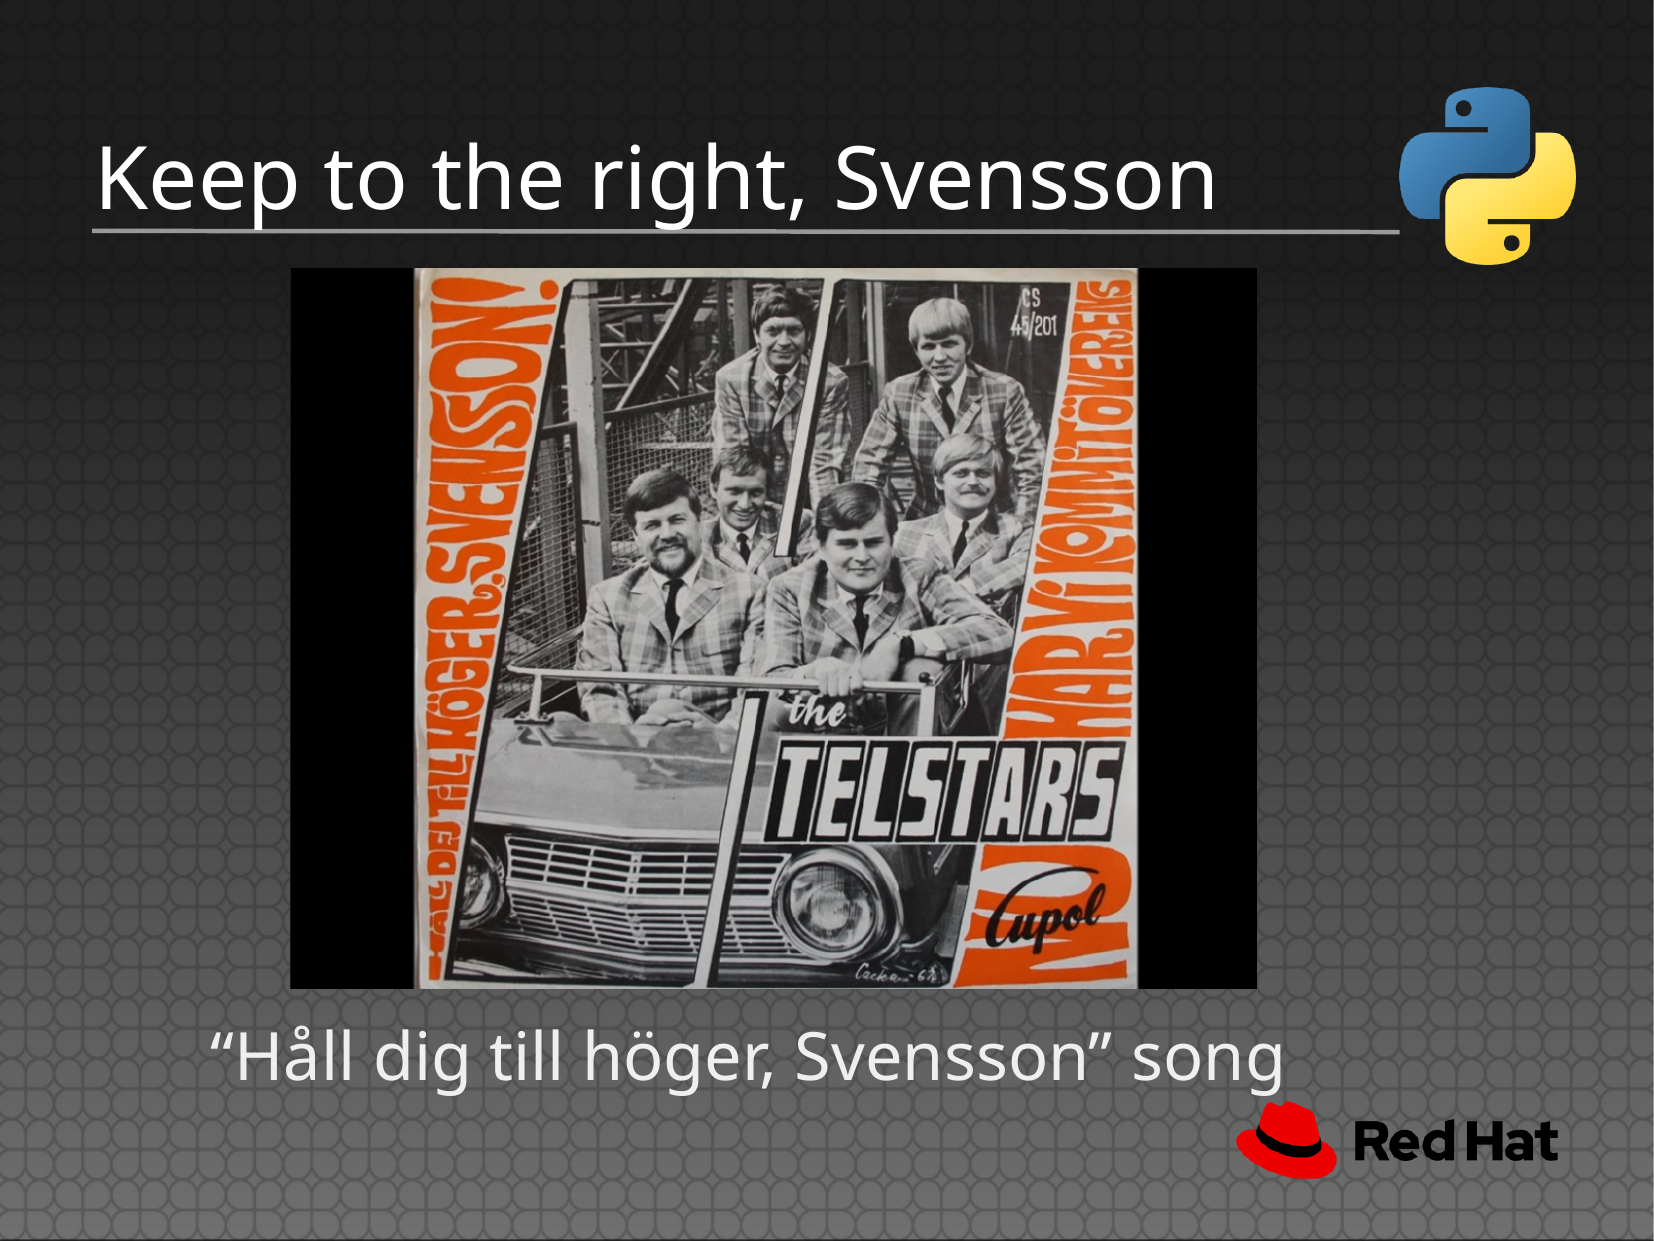

# Keep to the right, Svensson
“Håll dig till höger, Svensson” song